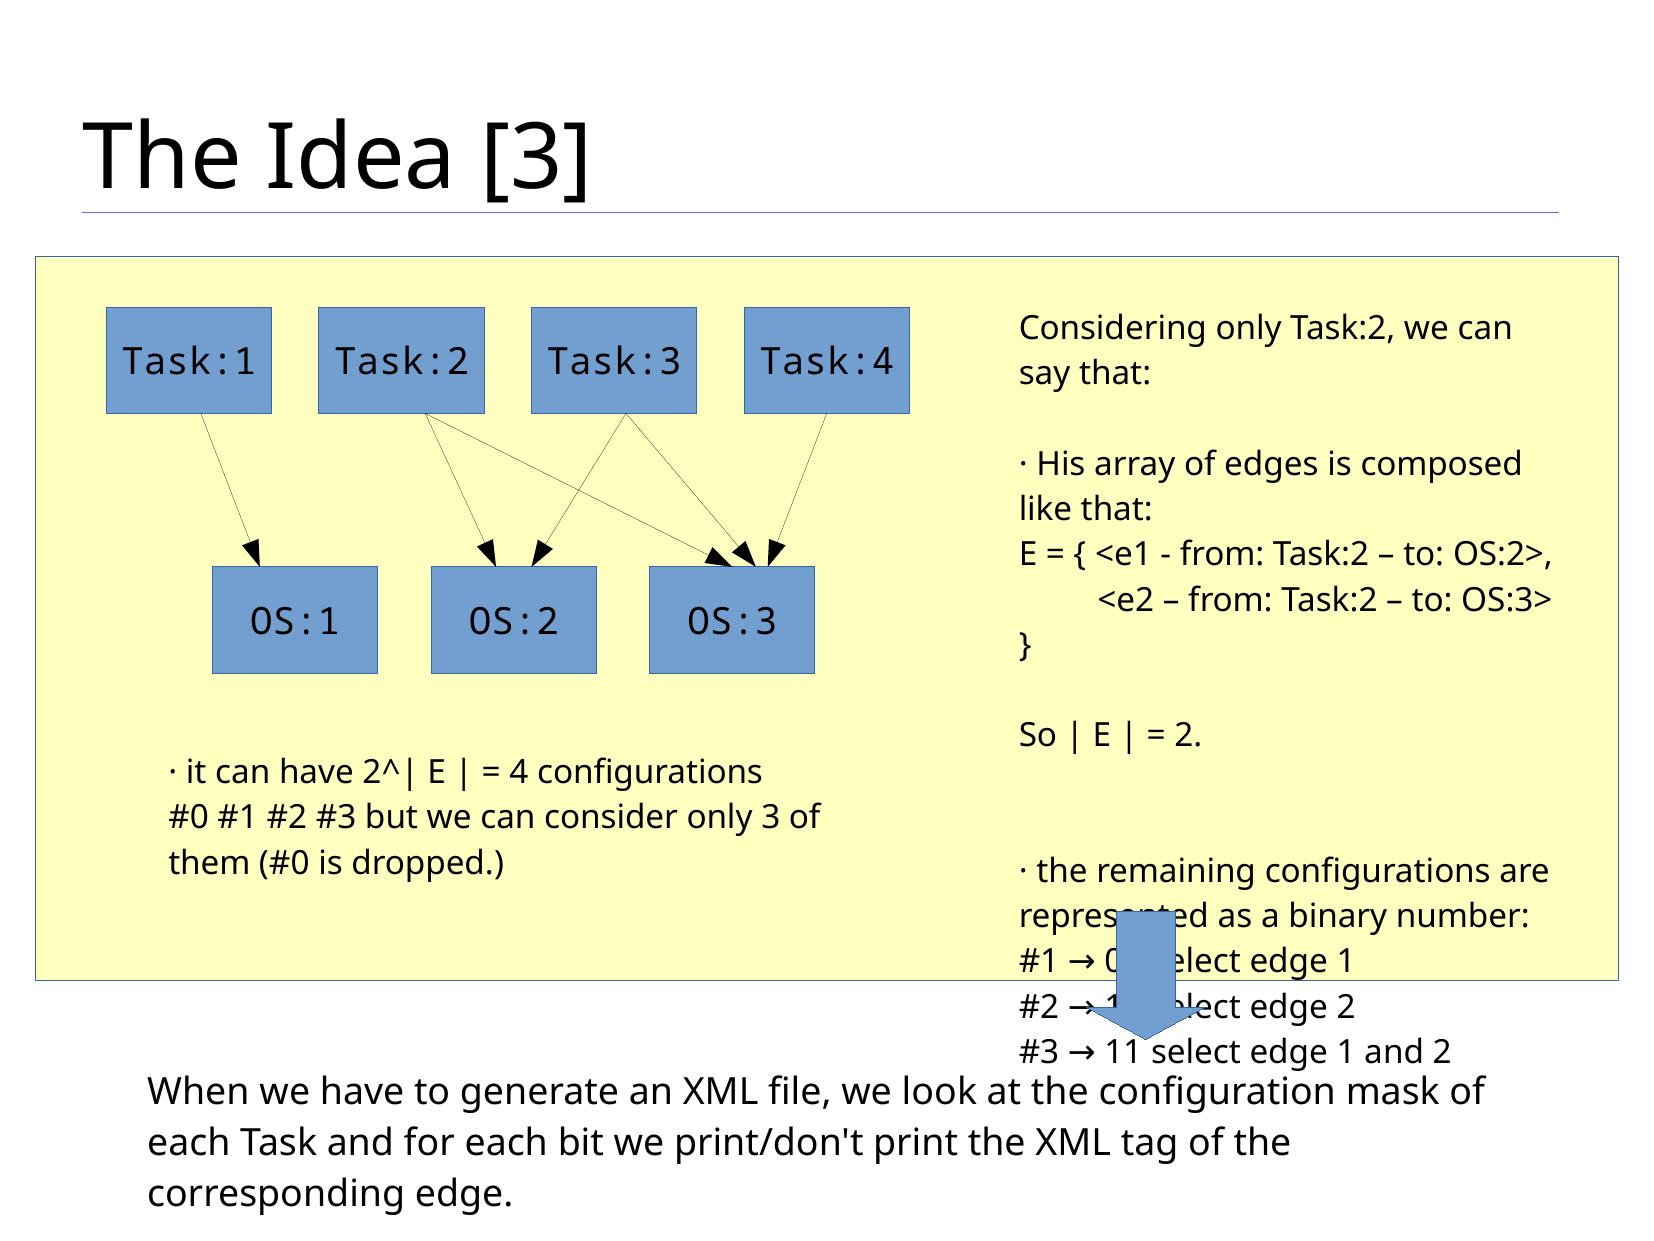

# The Idea [3]
Considering only Task:2, we can say that:
· His array of edges is composed like that:
E = { <e1 - from: Task:2 – to: OS:2>,
 <e2 – from: Task:2 – to: OS:3> }
So | E | = 2.
· the remaining configurations are represented as a binary number:
#1 → 01 select edge 1
#2 → 10 select edge 2
#3 → 11 select edge 1 and 2
Task:1
Task:2
Task:3
Task:4
OS:1
OS:2
OS:3
· it can have 2^| E | = 4 configurations
#0 #1 #2 #3 but we can consider only 3 of them (#0 is dropped.)
When we have to generate an XML file, we look at the configuration mask of each Task and for each bit we print/don't print the XML tag of the corresponding edge.